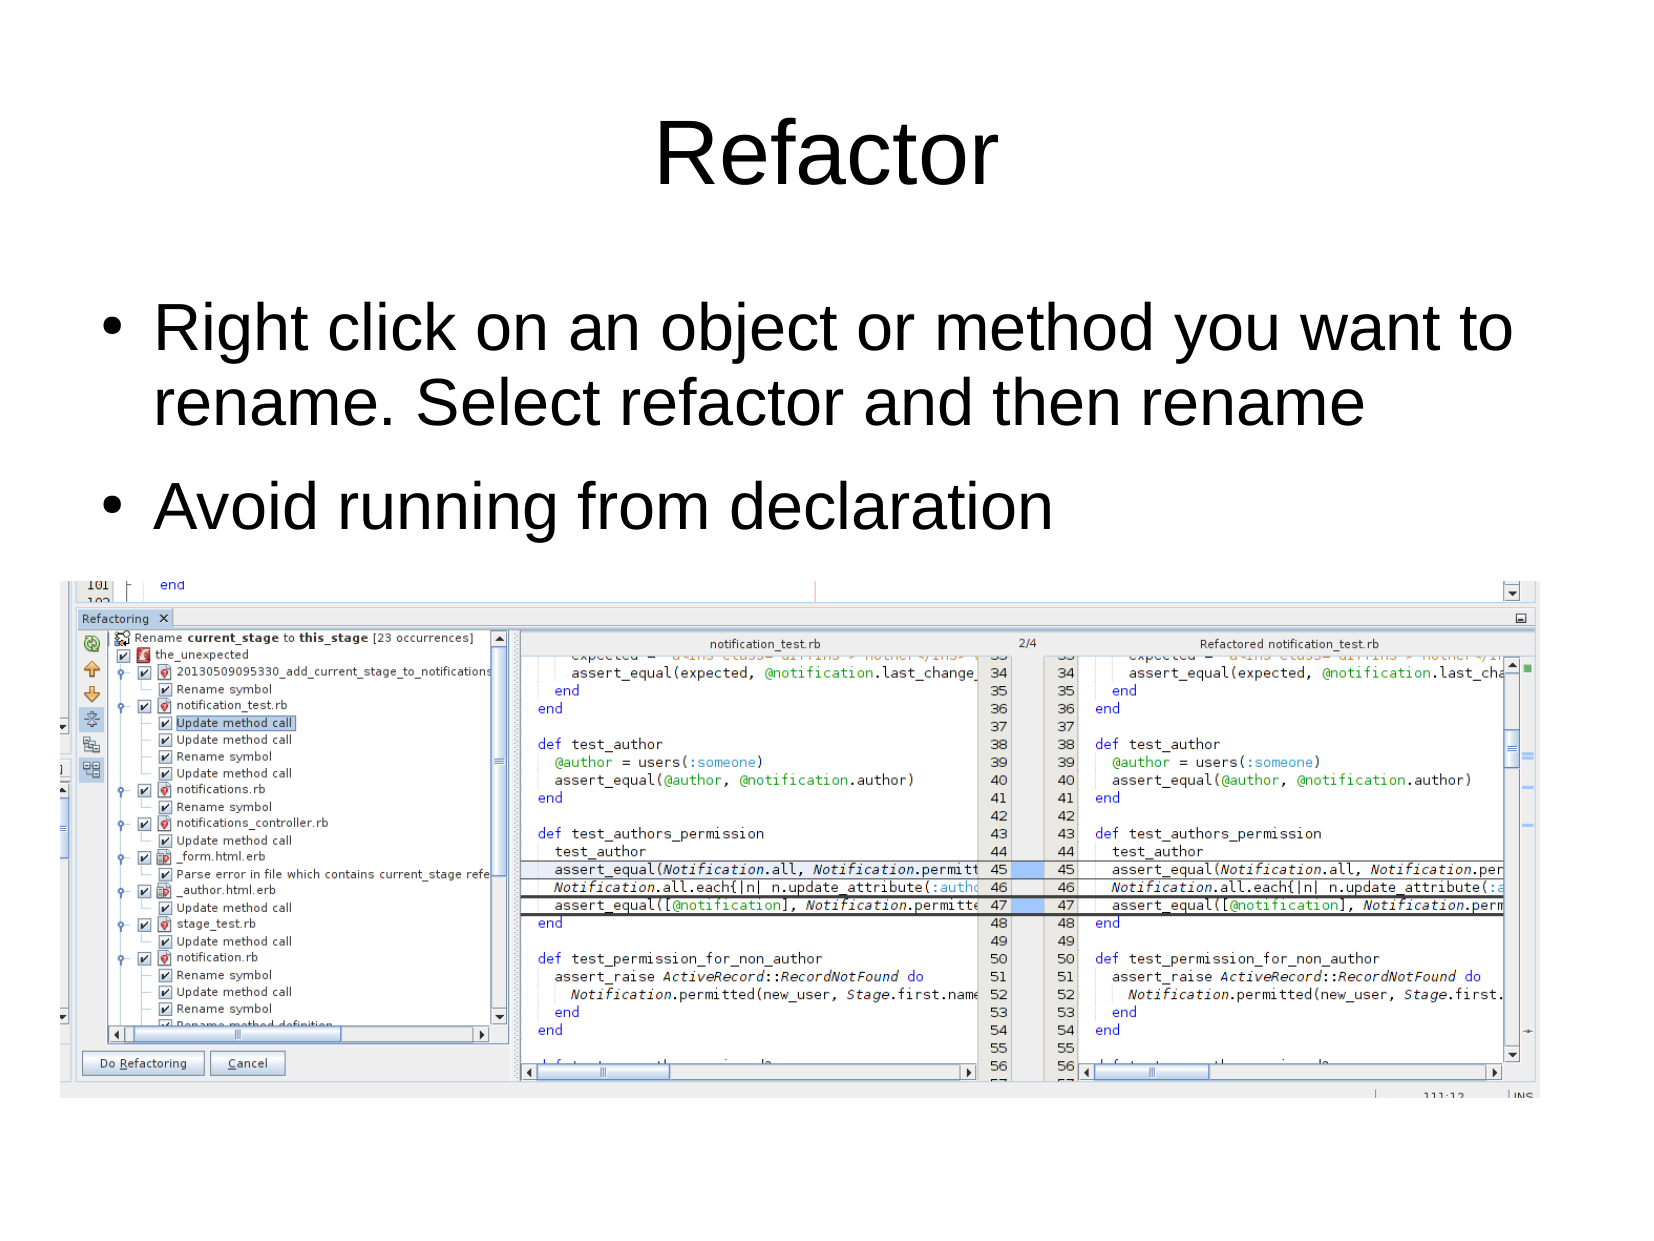

# Refactor
Right click on an object or method you want to rename. Select refactor and then rename
Avoid running from declaration